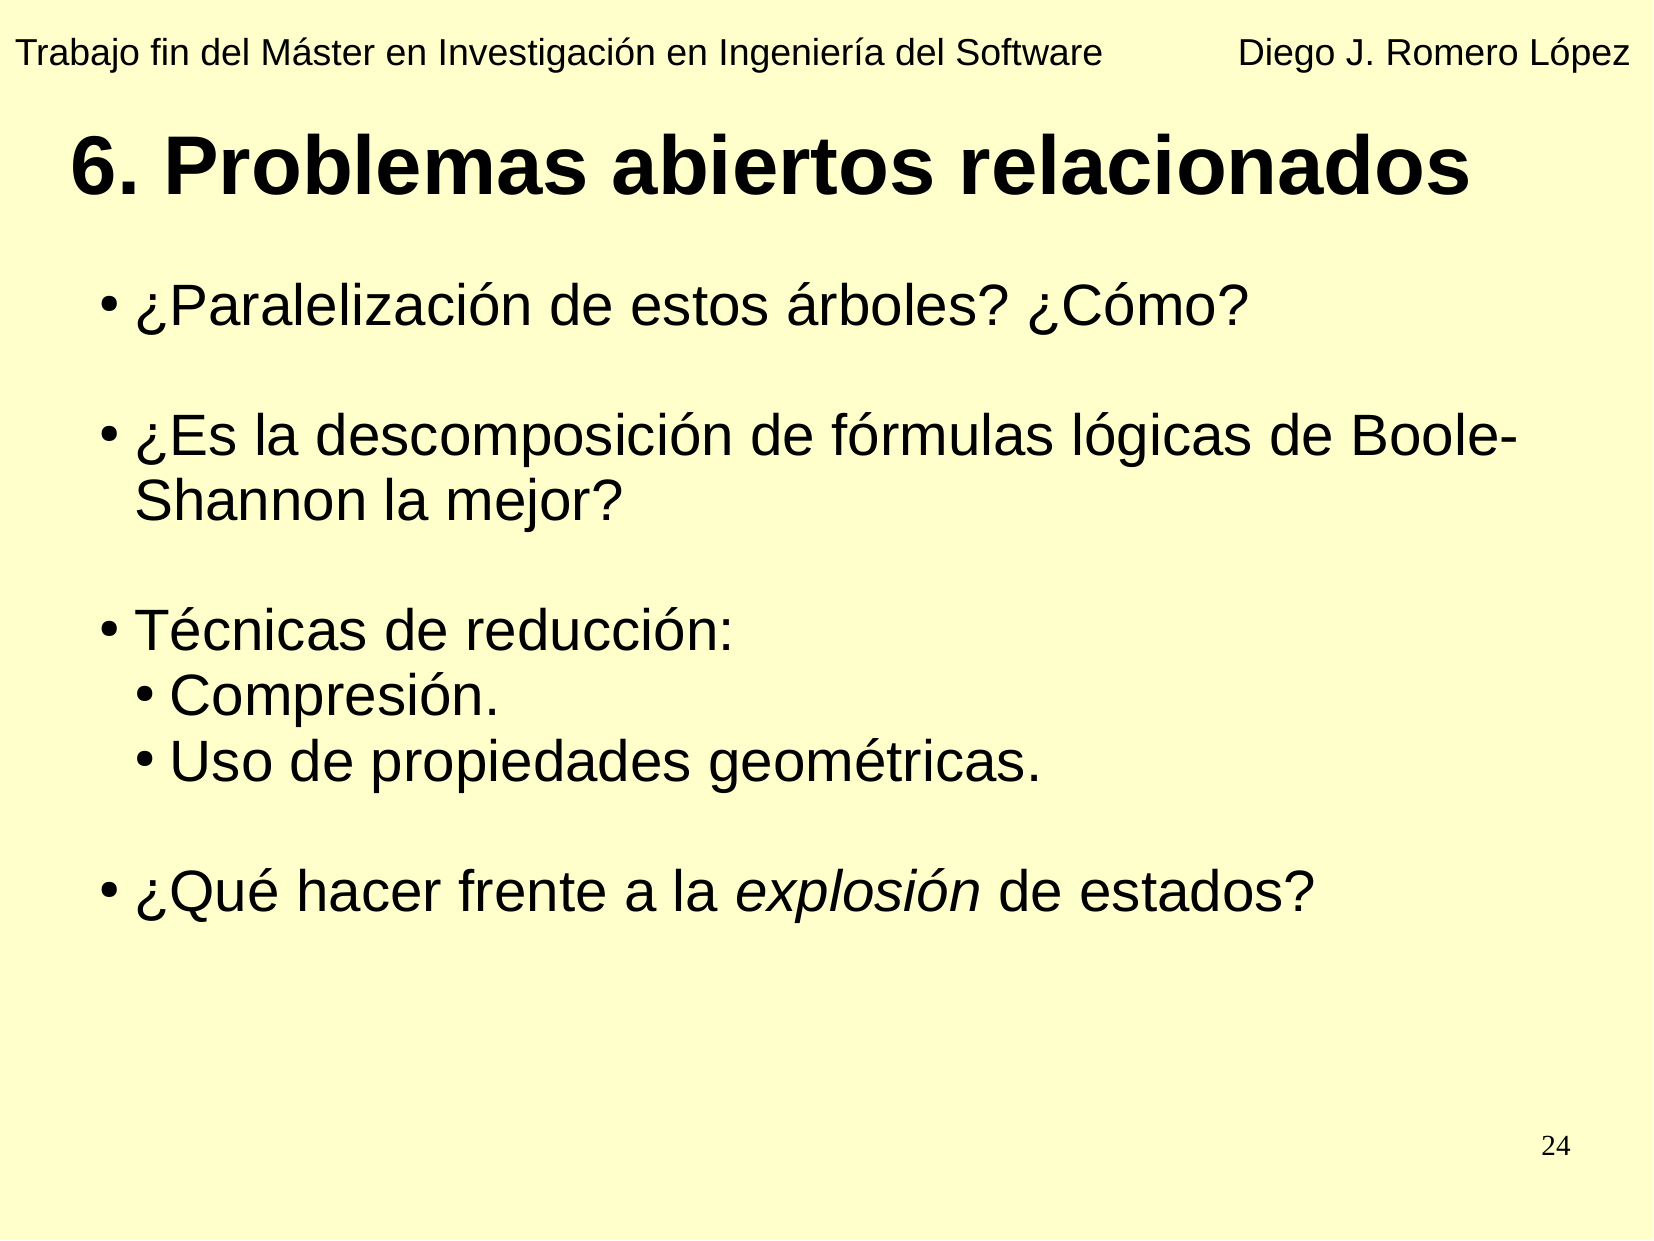

6. Problemas abiertos relacionados
¿Paralelización de estos árboles? ¿Cómo?
¿Es la descomposición de fórmulas lógicas de Boole-Shannon la mejor?
Técnicas de reducción:
Compresión.
Uso de propiedades geométricas.
¿Qué hacer frente a la explosión de estados?
24